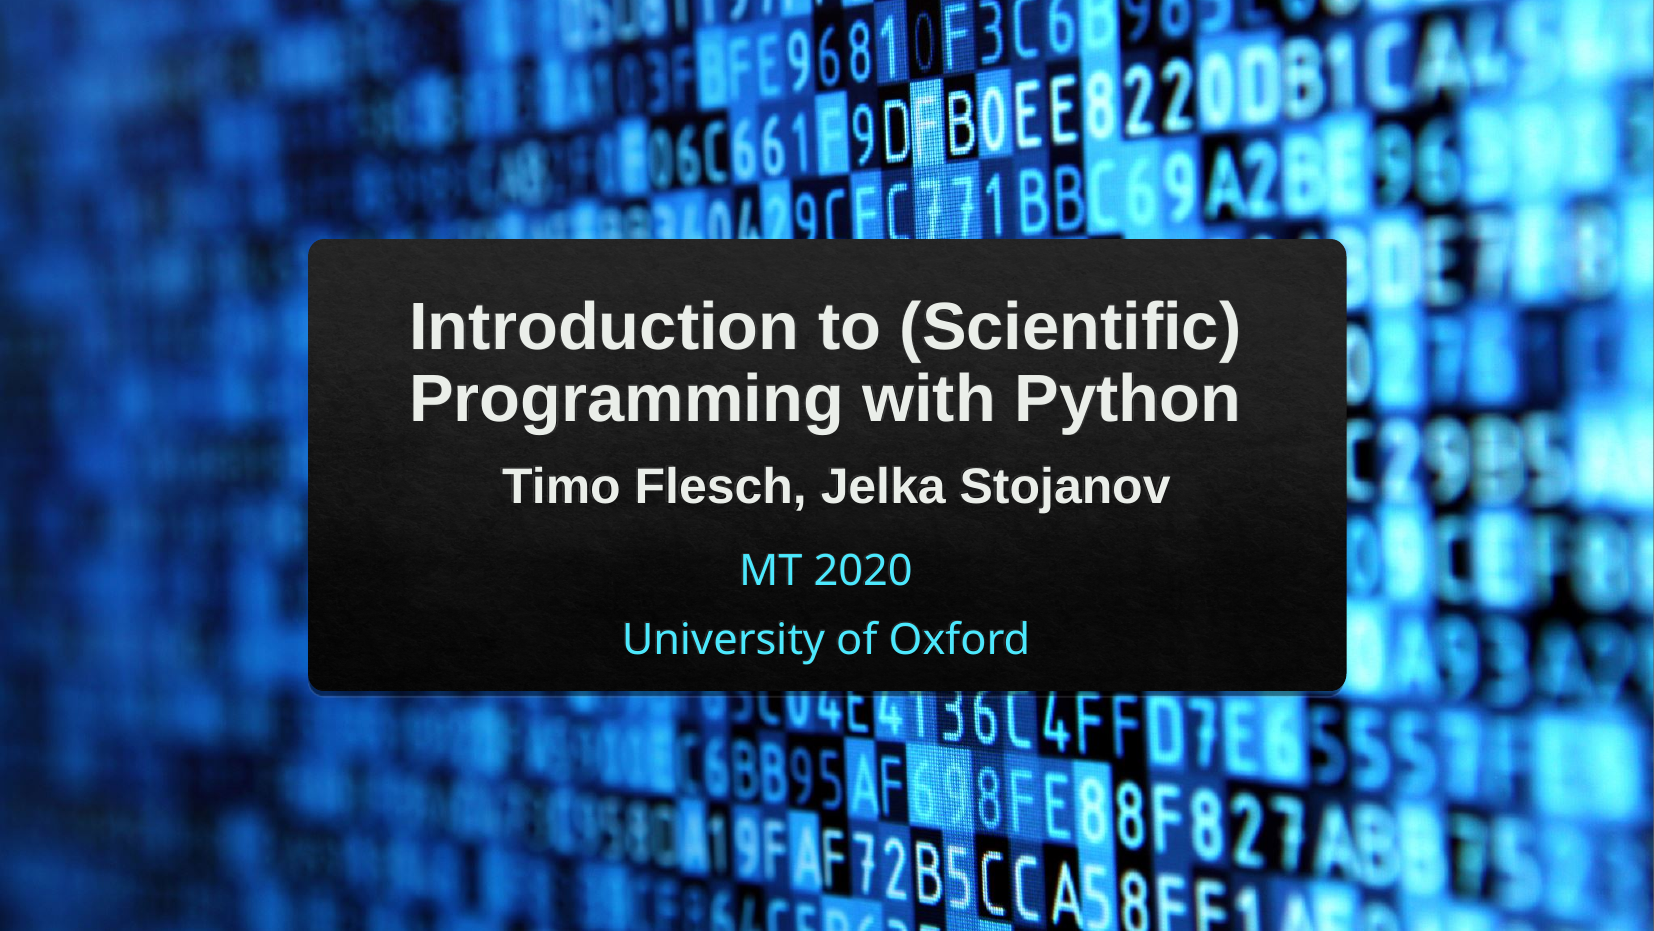

# Introduction to (Scientific) Programming with Python
Timo Flesch, Jelka Stojanov
MT 2020
University of Oxford